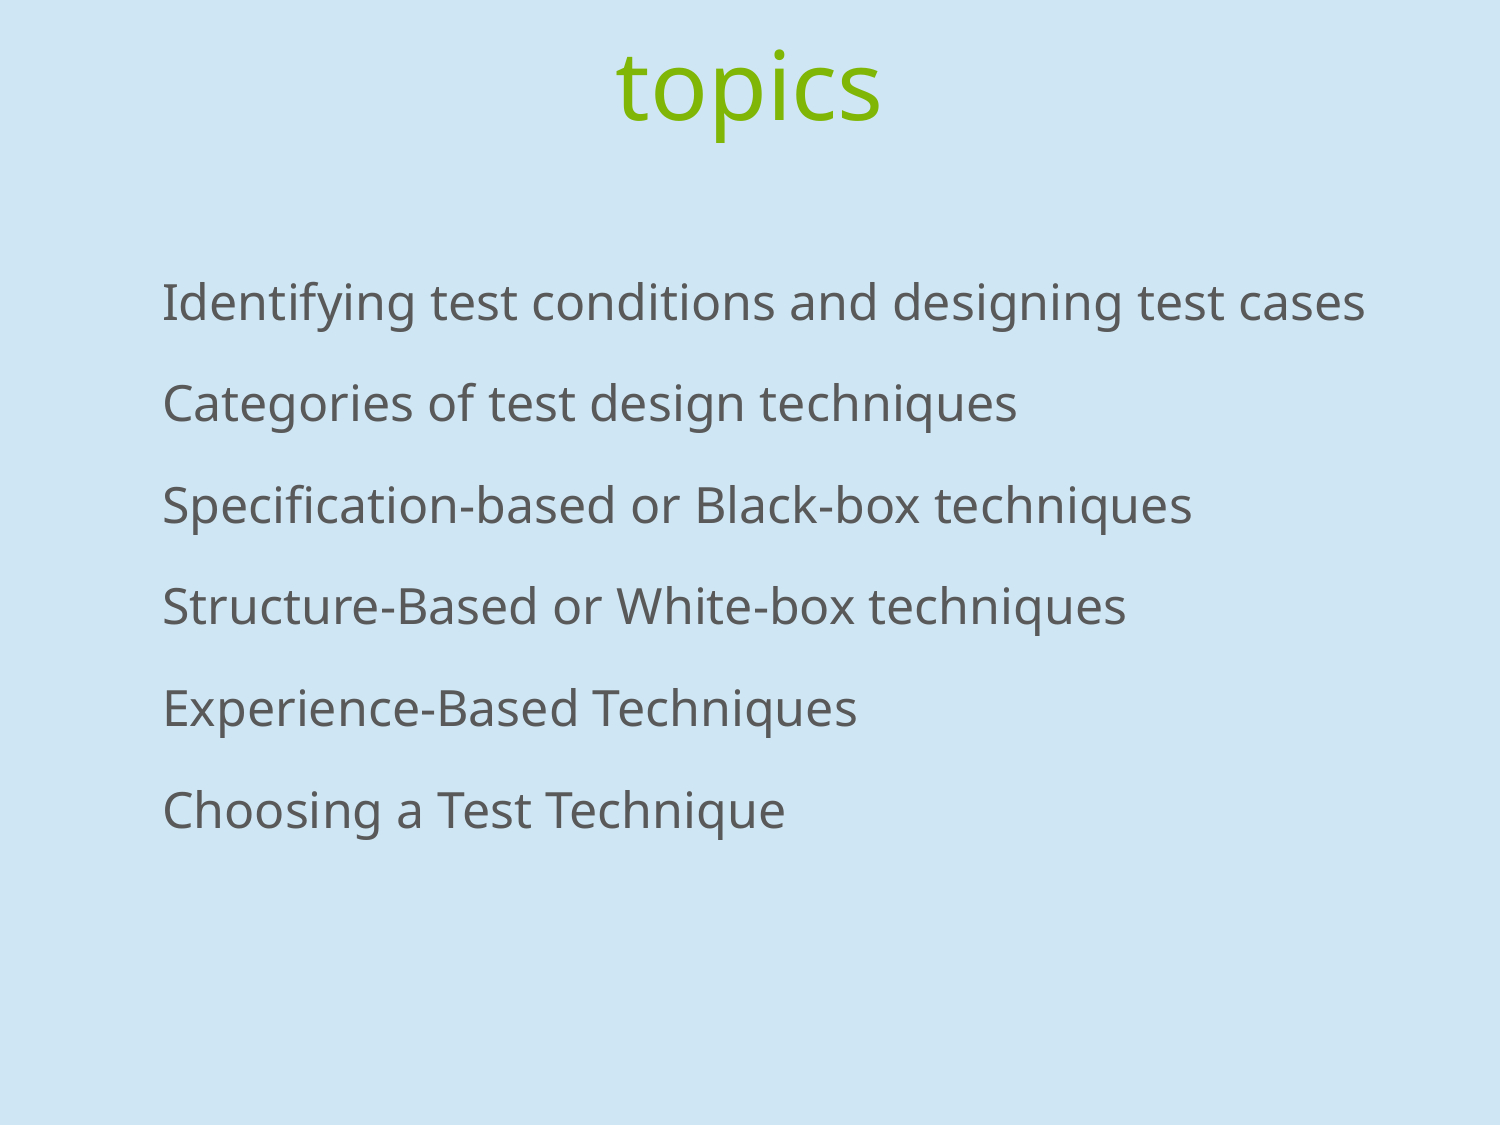

# topics
Identifying test conditions and designing test cases
Categories of test design techniques
Specification-based or Black-box techniques
Structure-Based or White-box techniques
Experience-Based Techniques
Choosing a Test Technique